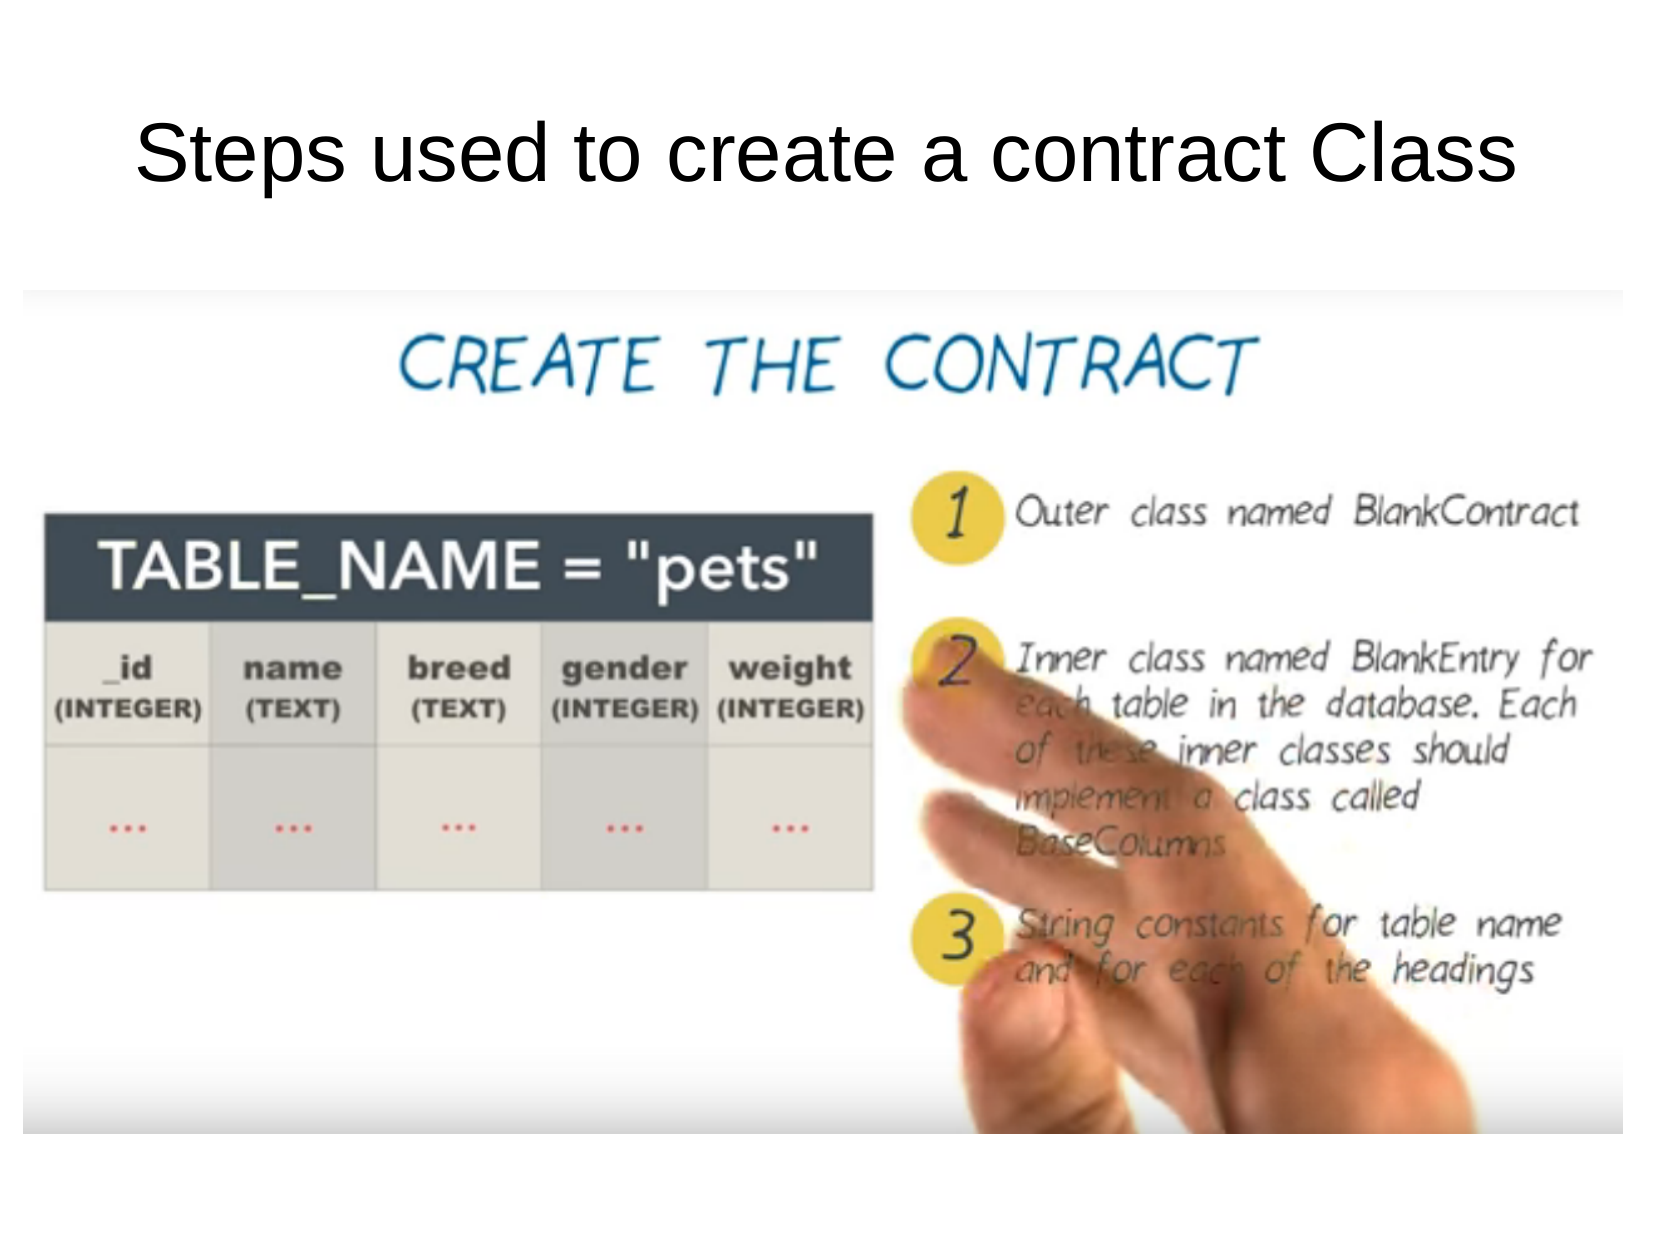

# Steps used to create a contract Class